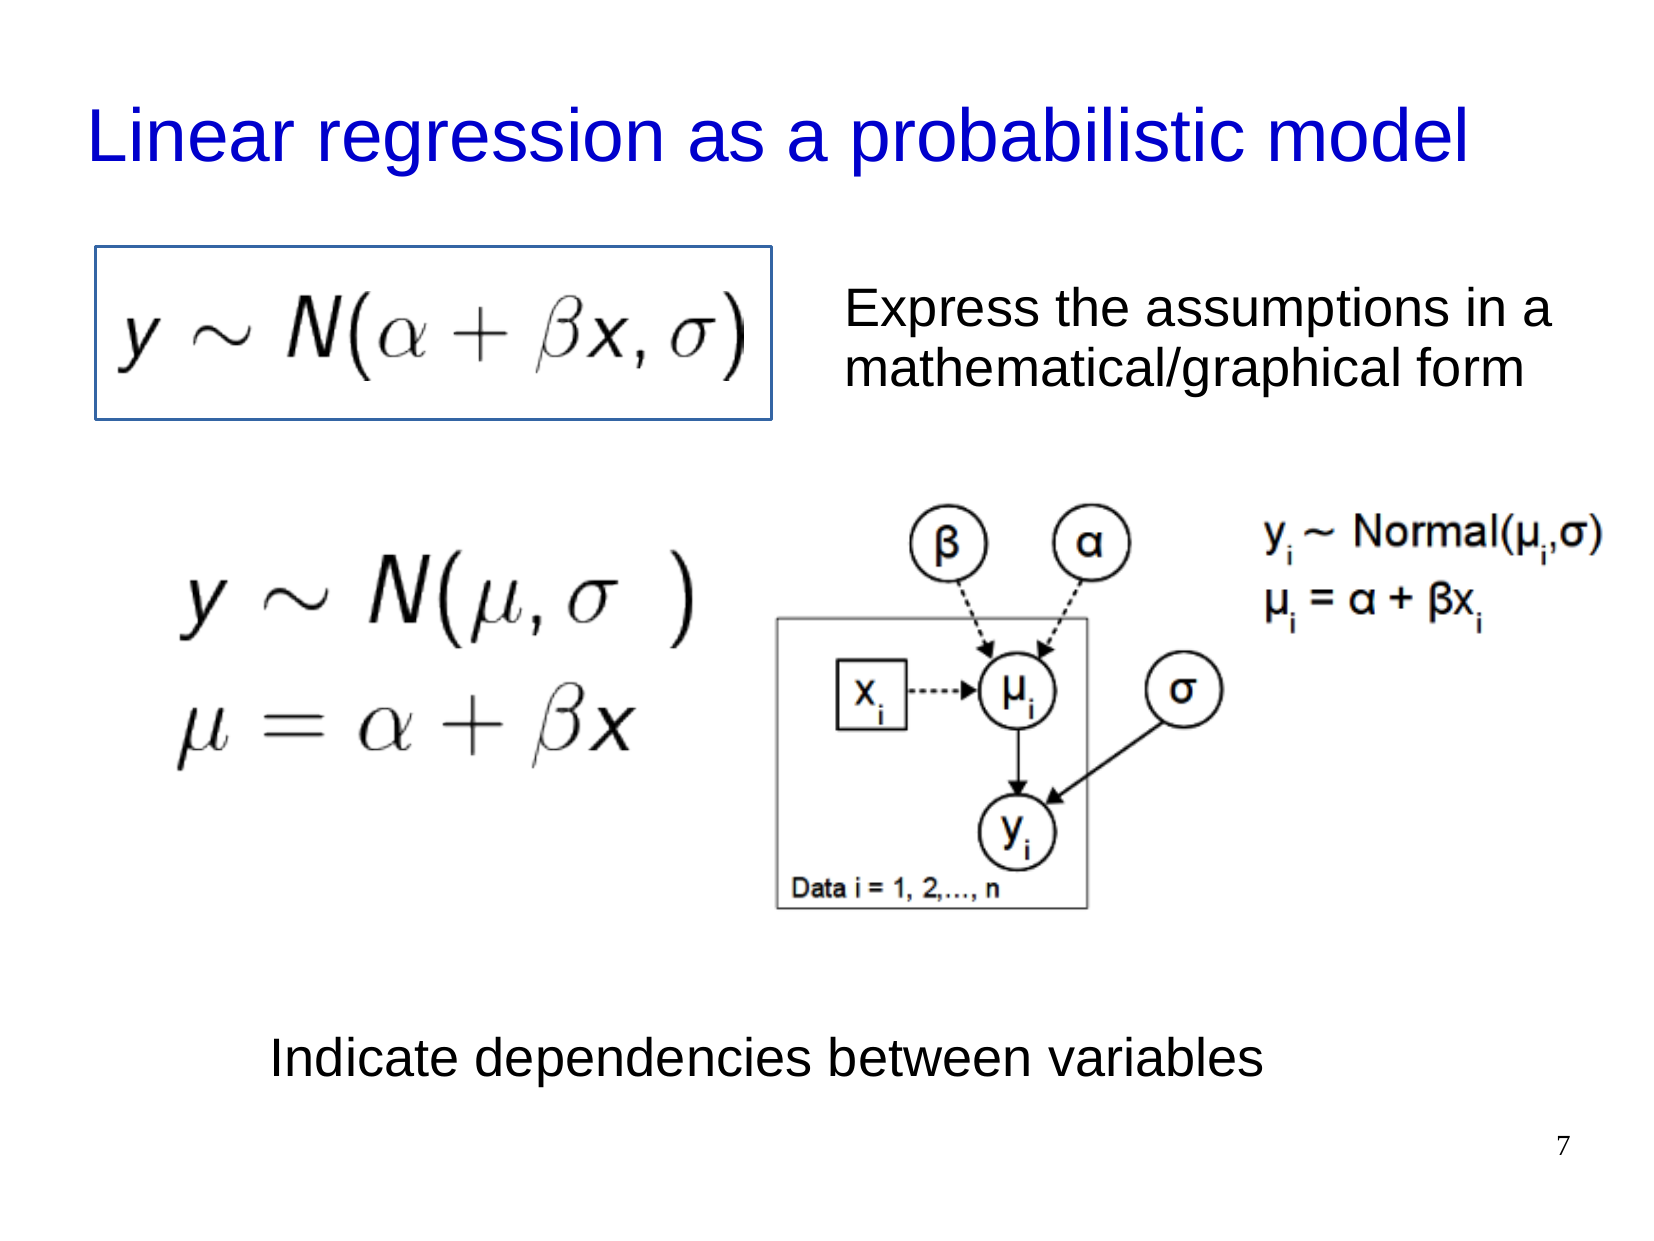

# Linear regression as a probabilistic model
Express the assumptions in a mathematical/graphical form
Indicate dependencies between variables
7